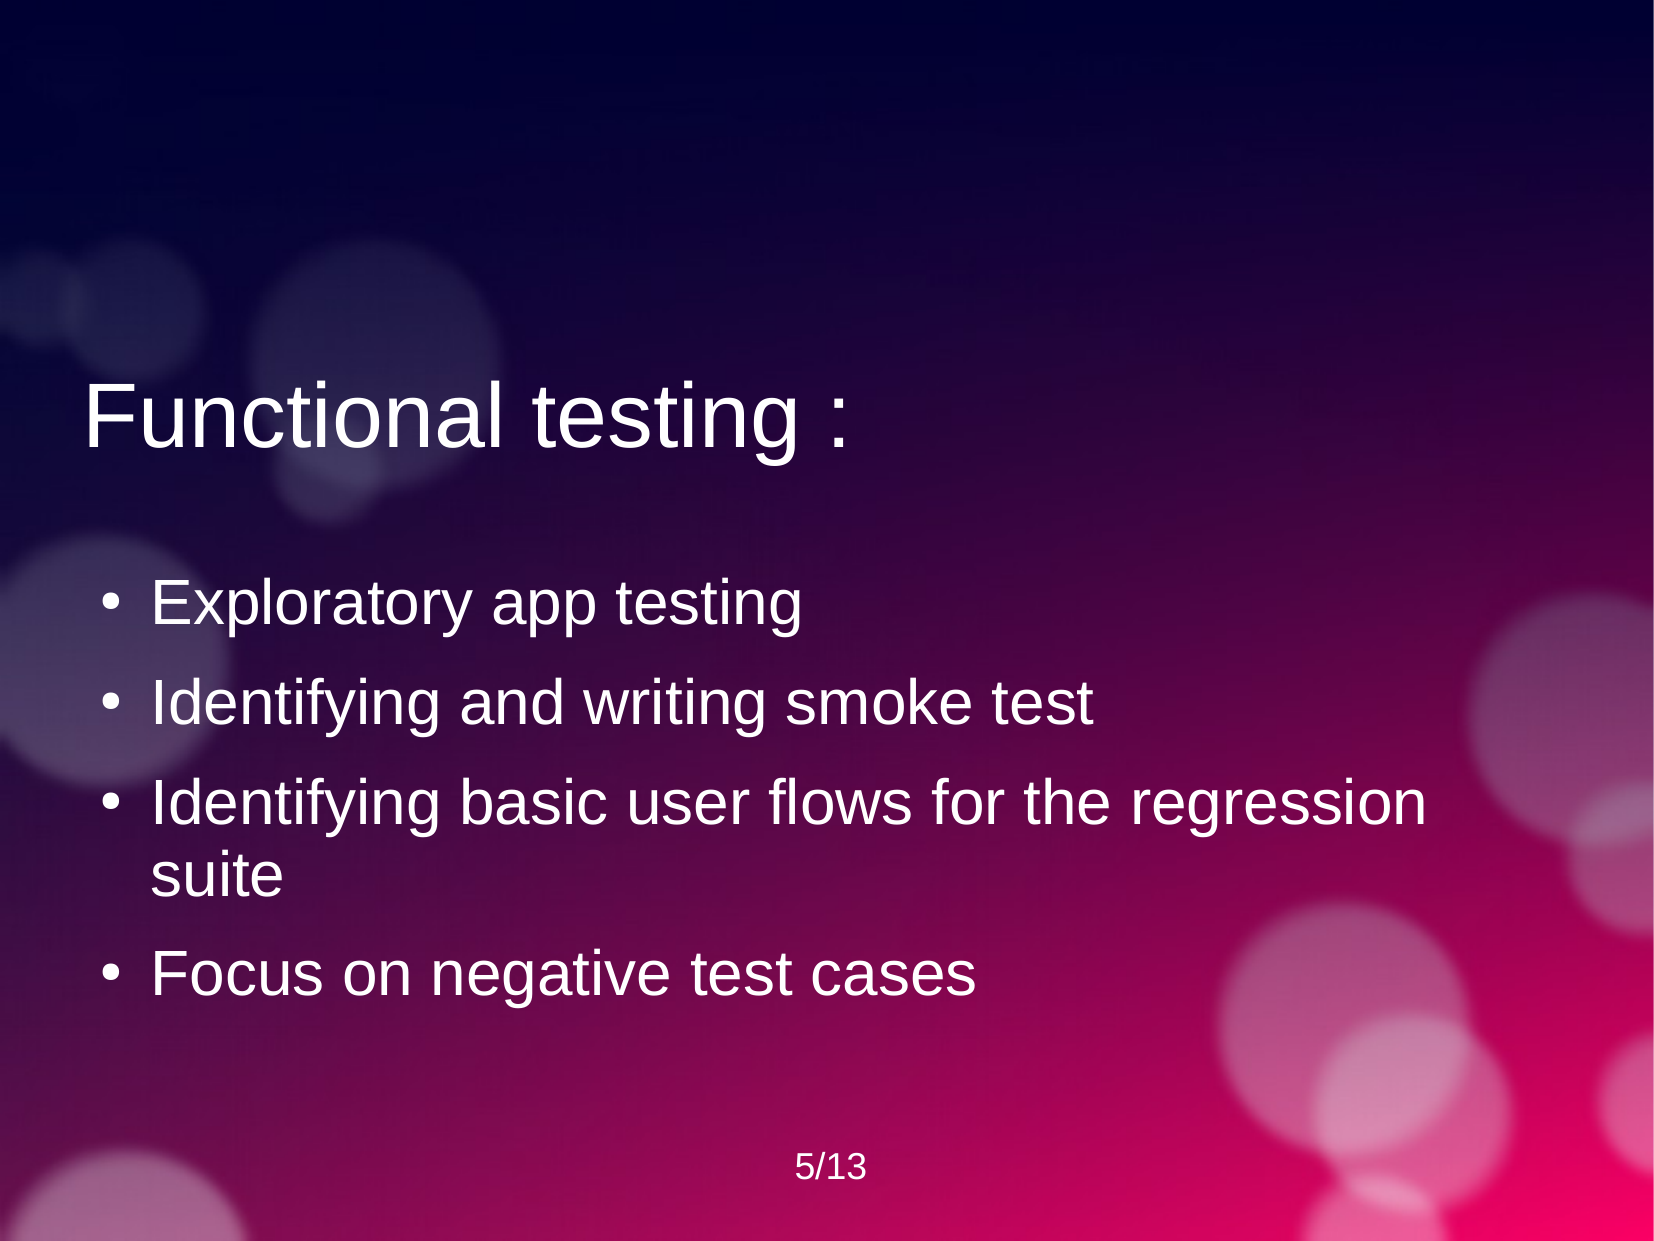

# Functional testing :
Exploratory app testing
Identifying and writing smoke test
Identifying basic user flows for the regression suite
Focus on negative test cases